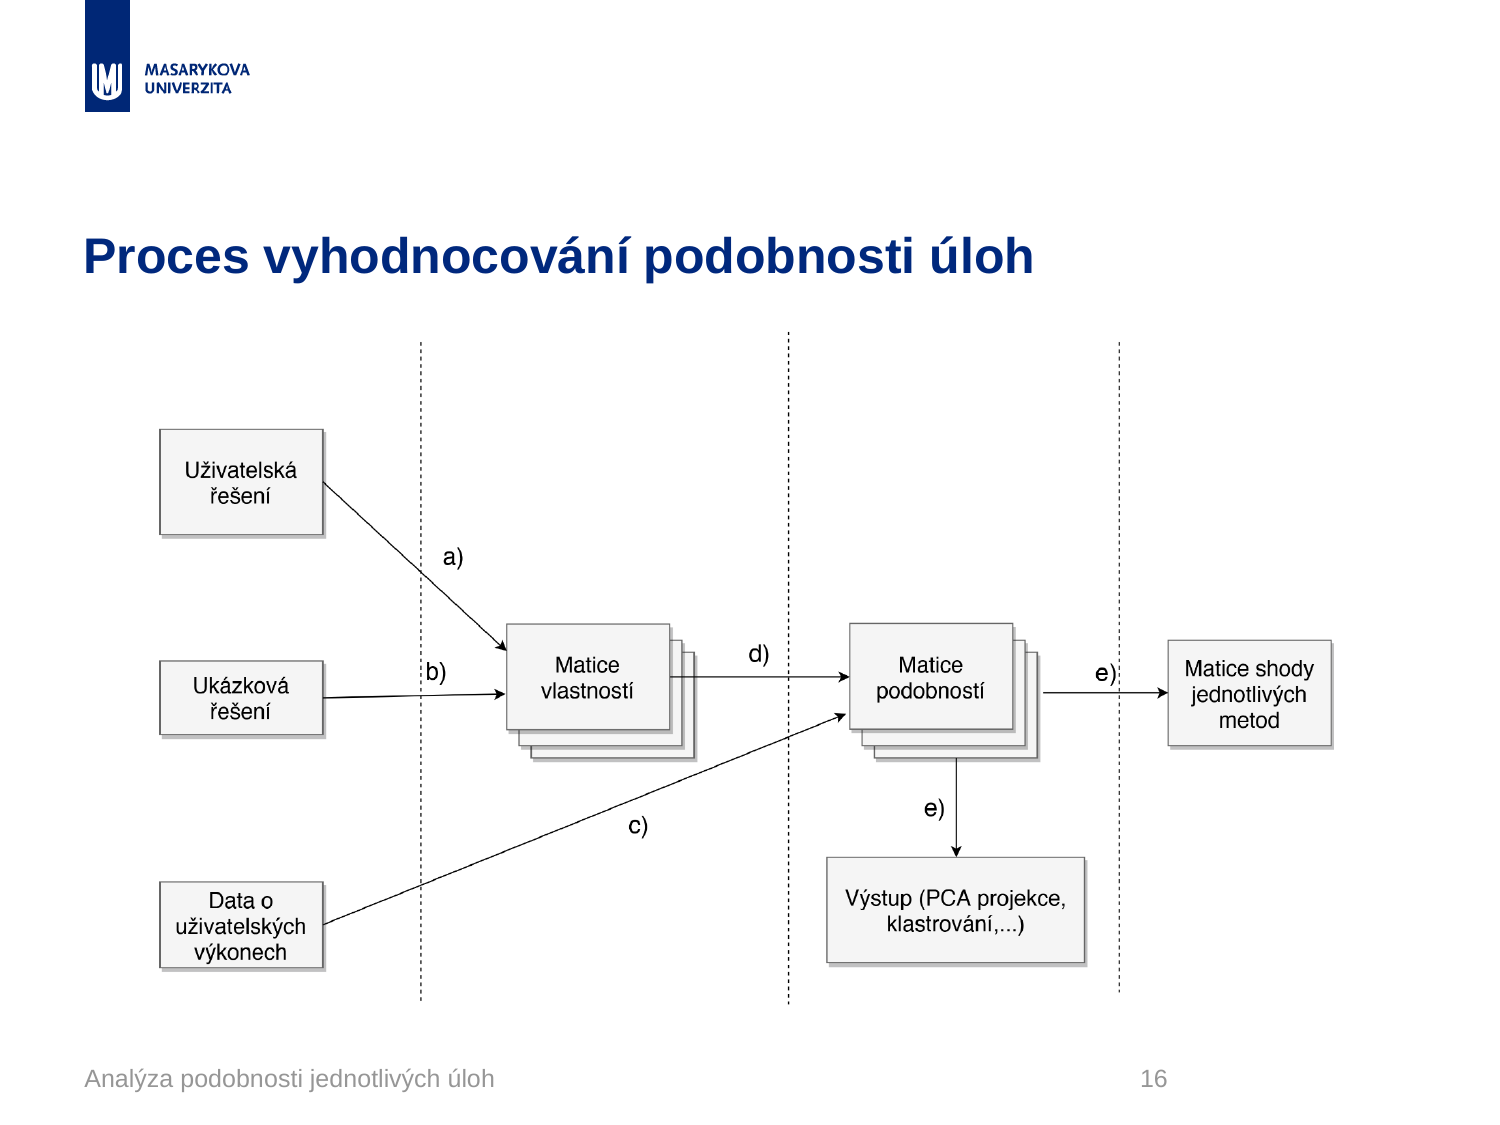

# Proces vyhodnocování podobnosti úloh
Analýza podobnosti jednotlivých úloh